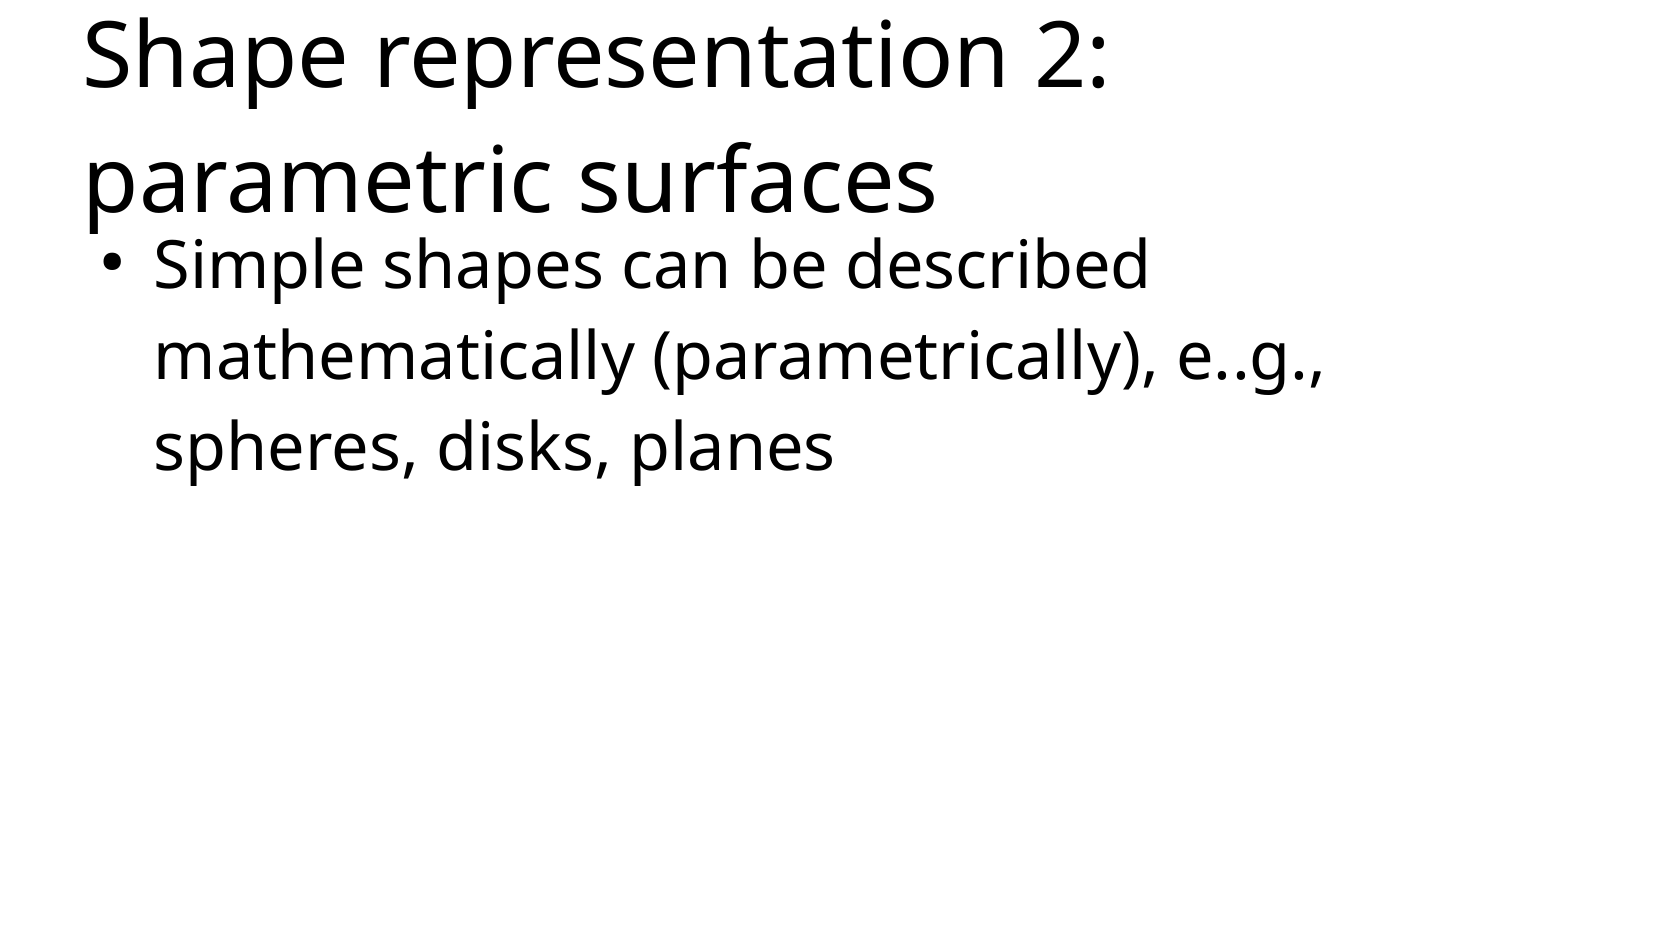

# Shape representation 2: parametric surfaces
Simple shapes can be described mathematically (parametrically), e..g., spheres, disks, planes